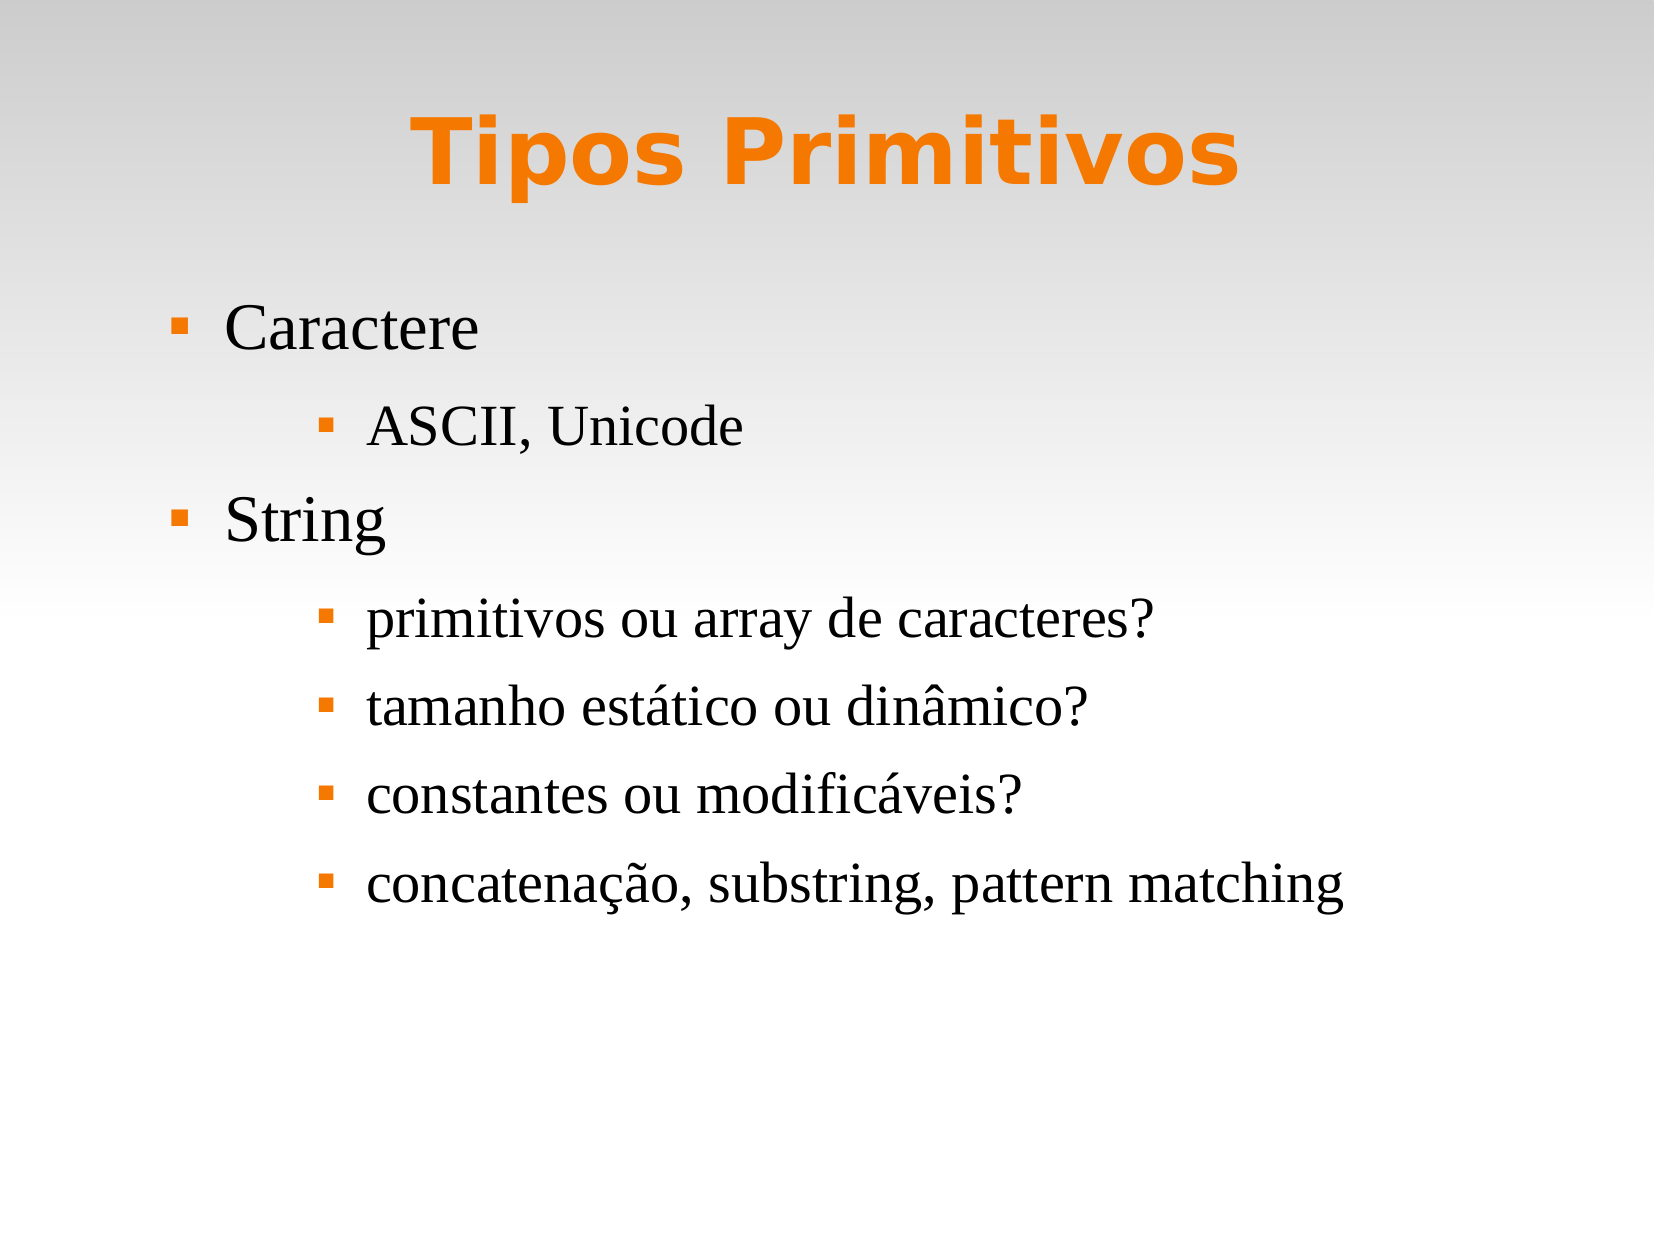

# Tipos Primitivos
Caractere
ASCII, Unicode
String
primitivos ou array de caracteres?
tamanho estático ou dinâmico?
constantes ou modificáveis?
concatenação, substring, pattern matching